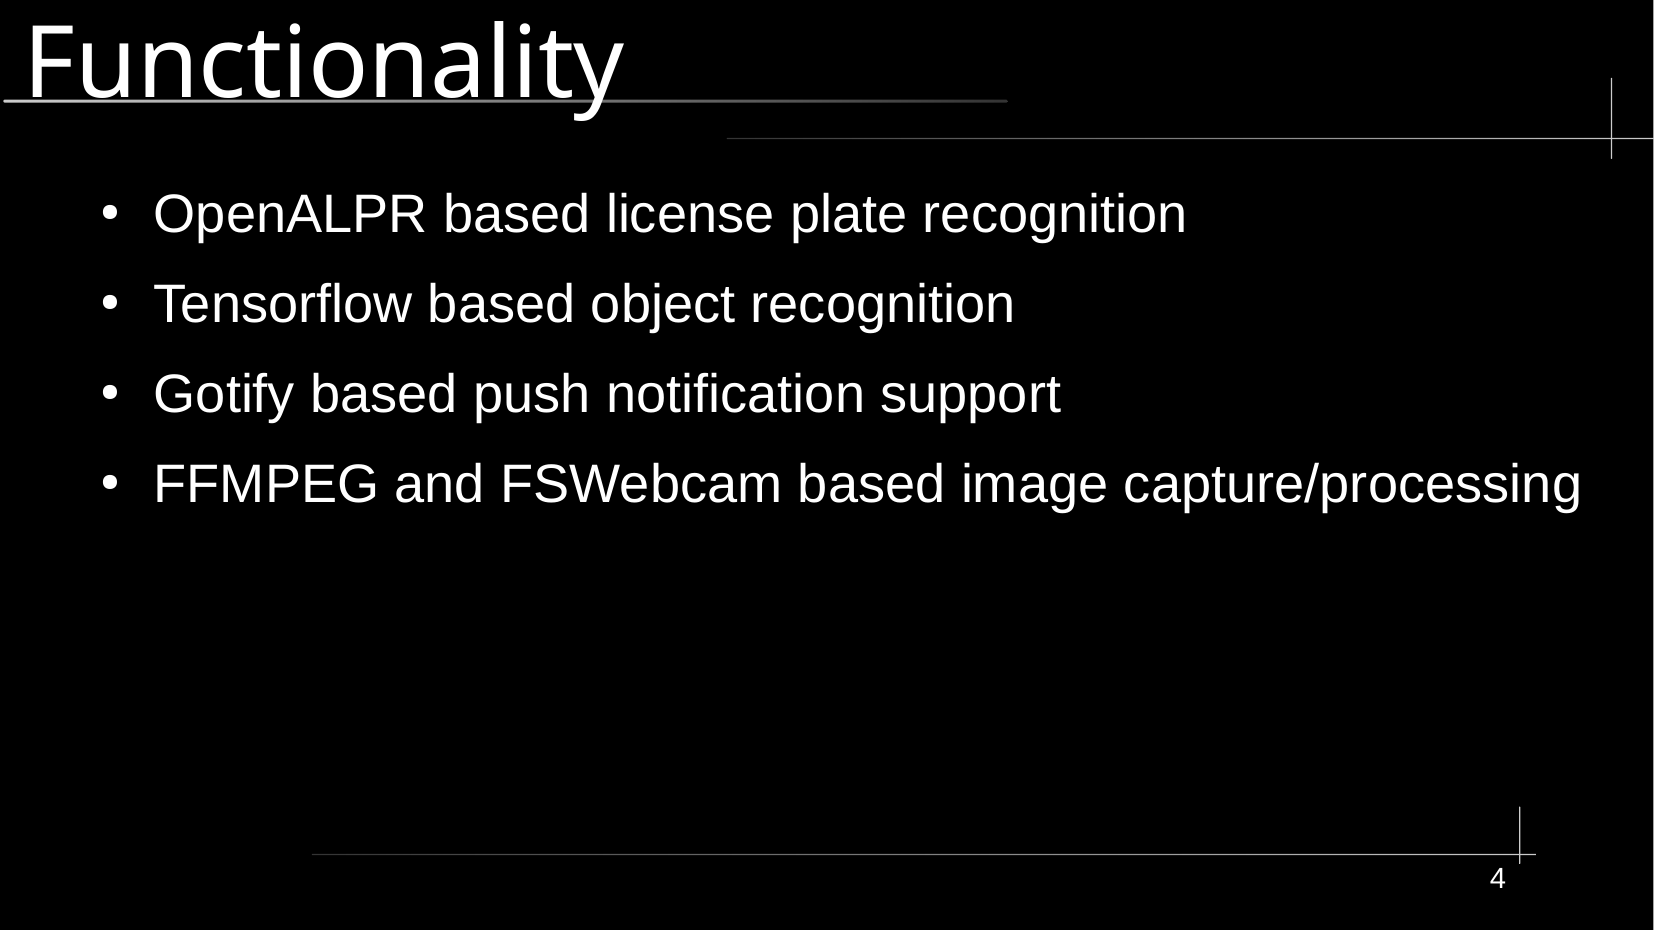

# Functionality
OpenALPR based license plate recognition
Tensorflow based object recognition
Gotify based push notification support
FFMPEG and FSWebcam based image capture/processing
4